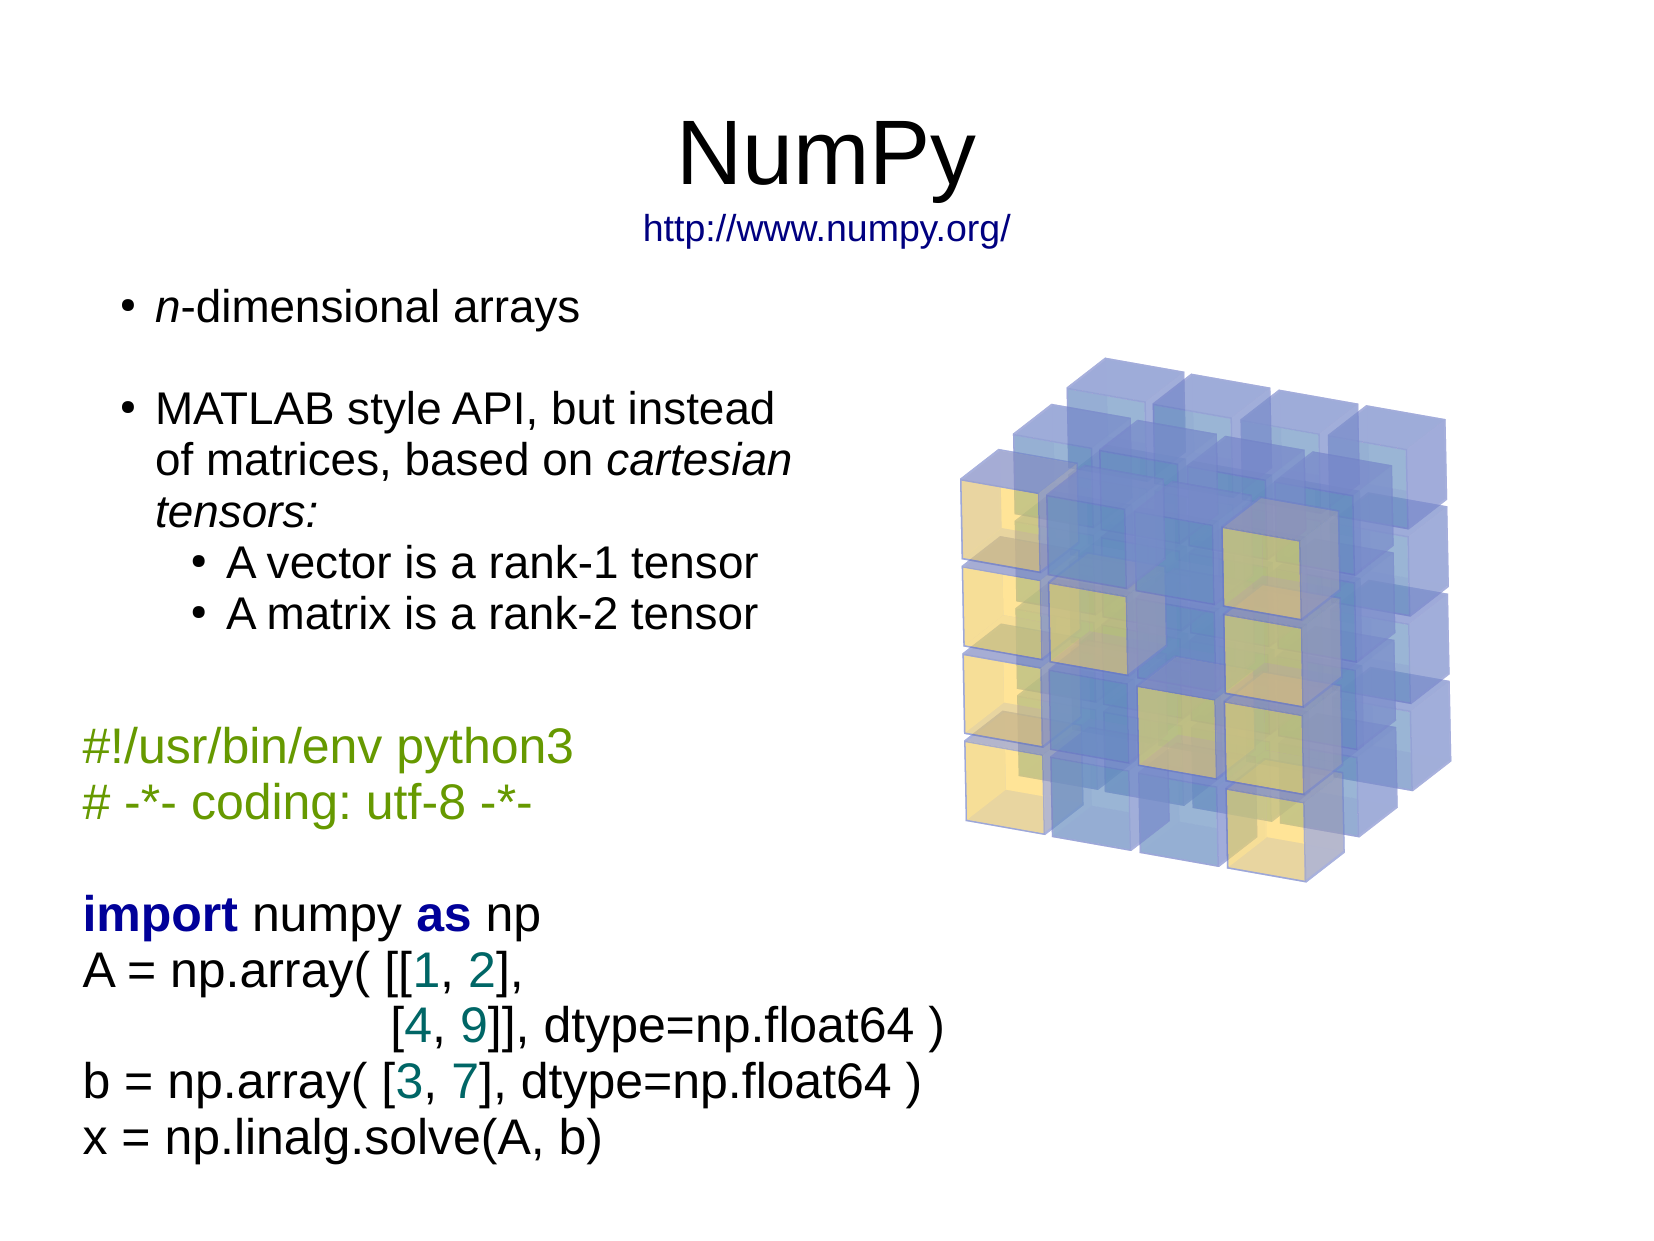

# NumPy
http://www.numpy.org/
n-dimensional arrays
MATLAB style API, but instead of matrices, based on cartesian tensors:
A vector is a rank-1 tensor
A matrix is a rank-2 tensor
#!/usr/bin/env python3
# -*- coding: utf-8 -*-
import numpy as np
A = np.array( [[1, 2],
 [4, 9]], dtype=np.float64 )
b = np.array( [3, 7], dtype=np.float64 )
x = np.linalg.solve(A, b)